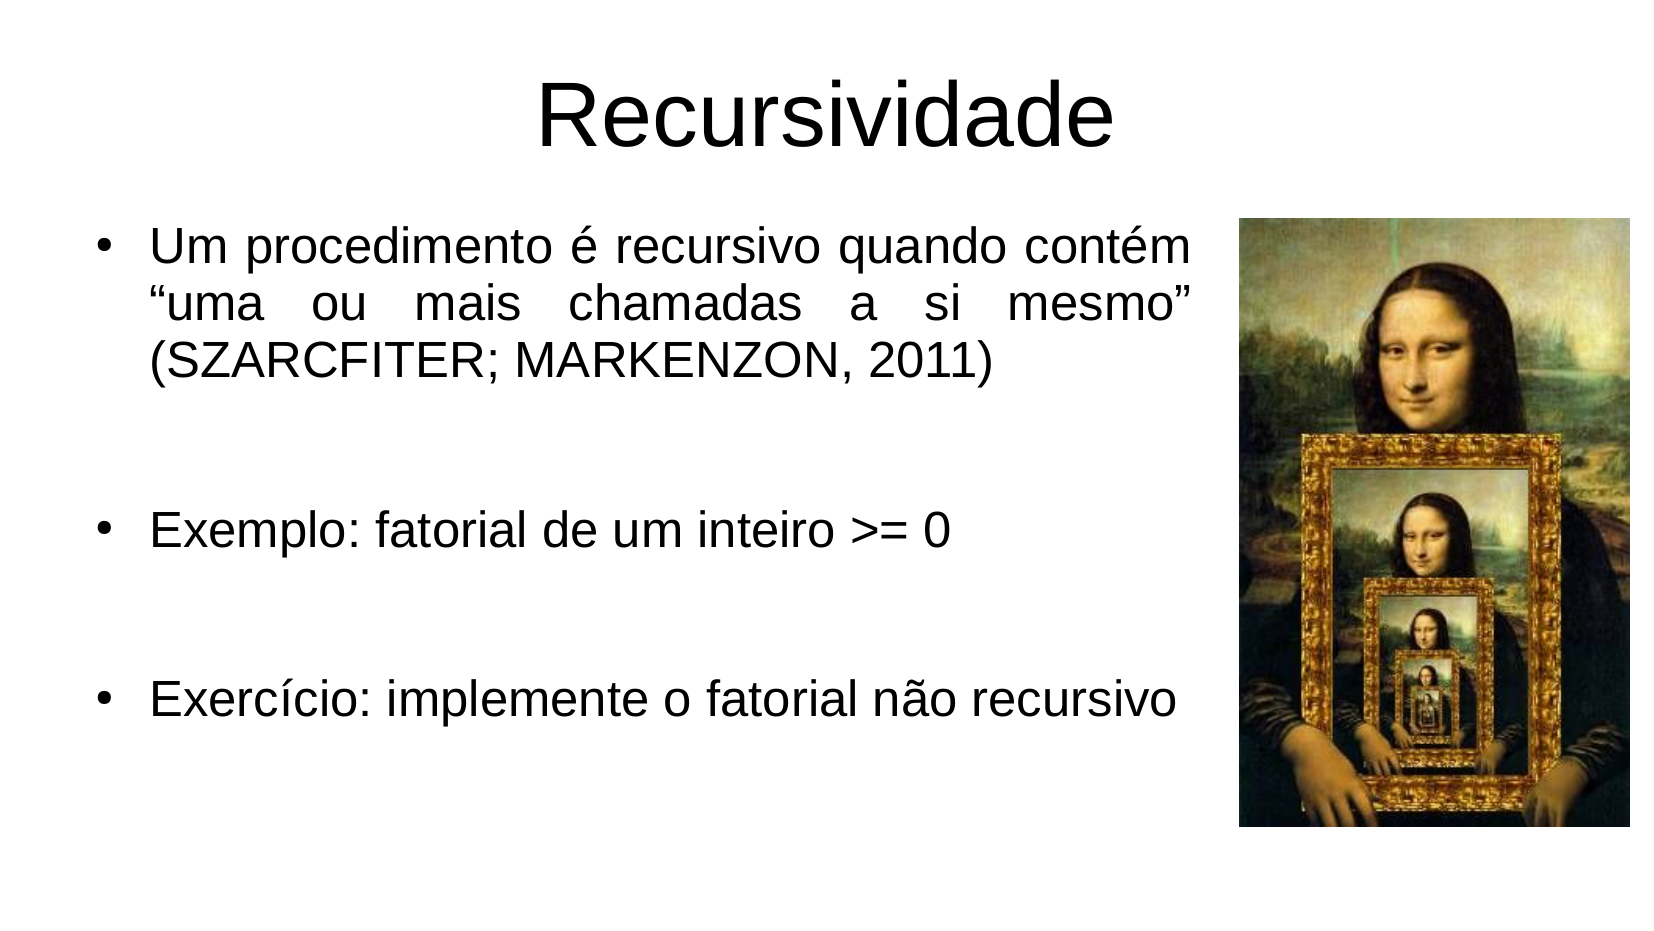

# Recursividade
Um procedimento é recursivo quando contém “uma ou mais chamadas a si mesmo” (SZARCFITER; MARKENZON, 2011)
Exemplo: fatorial de um inteiro >= 0
Exercício: implemente o fatorial não recursivo